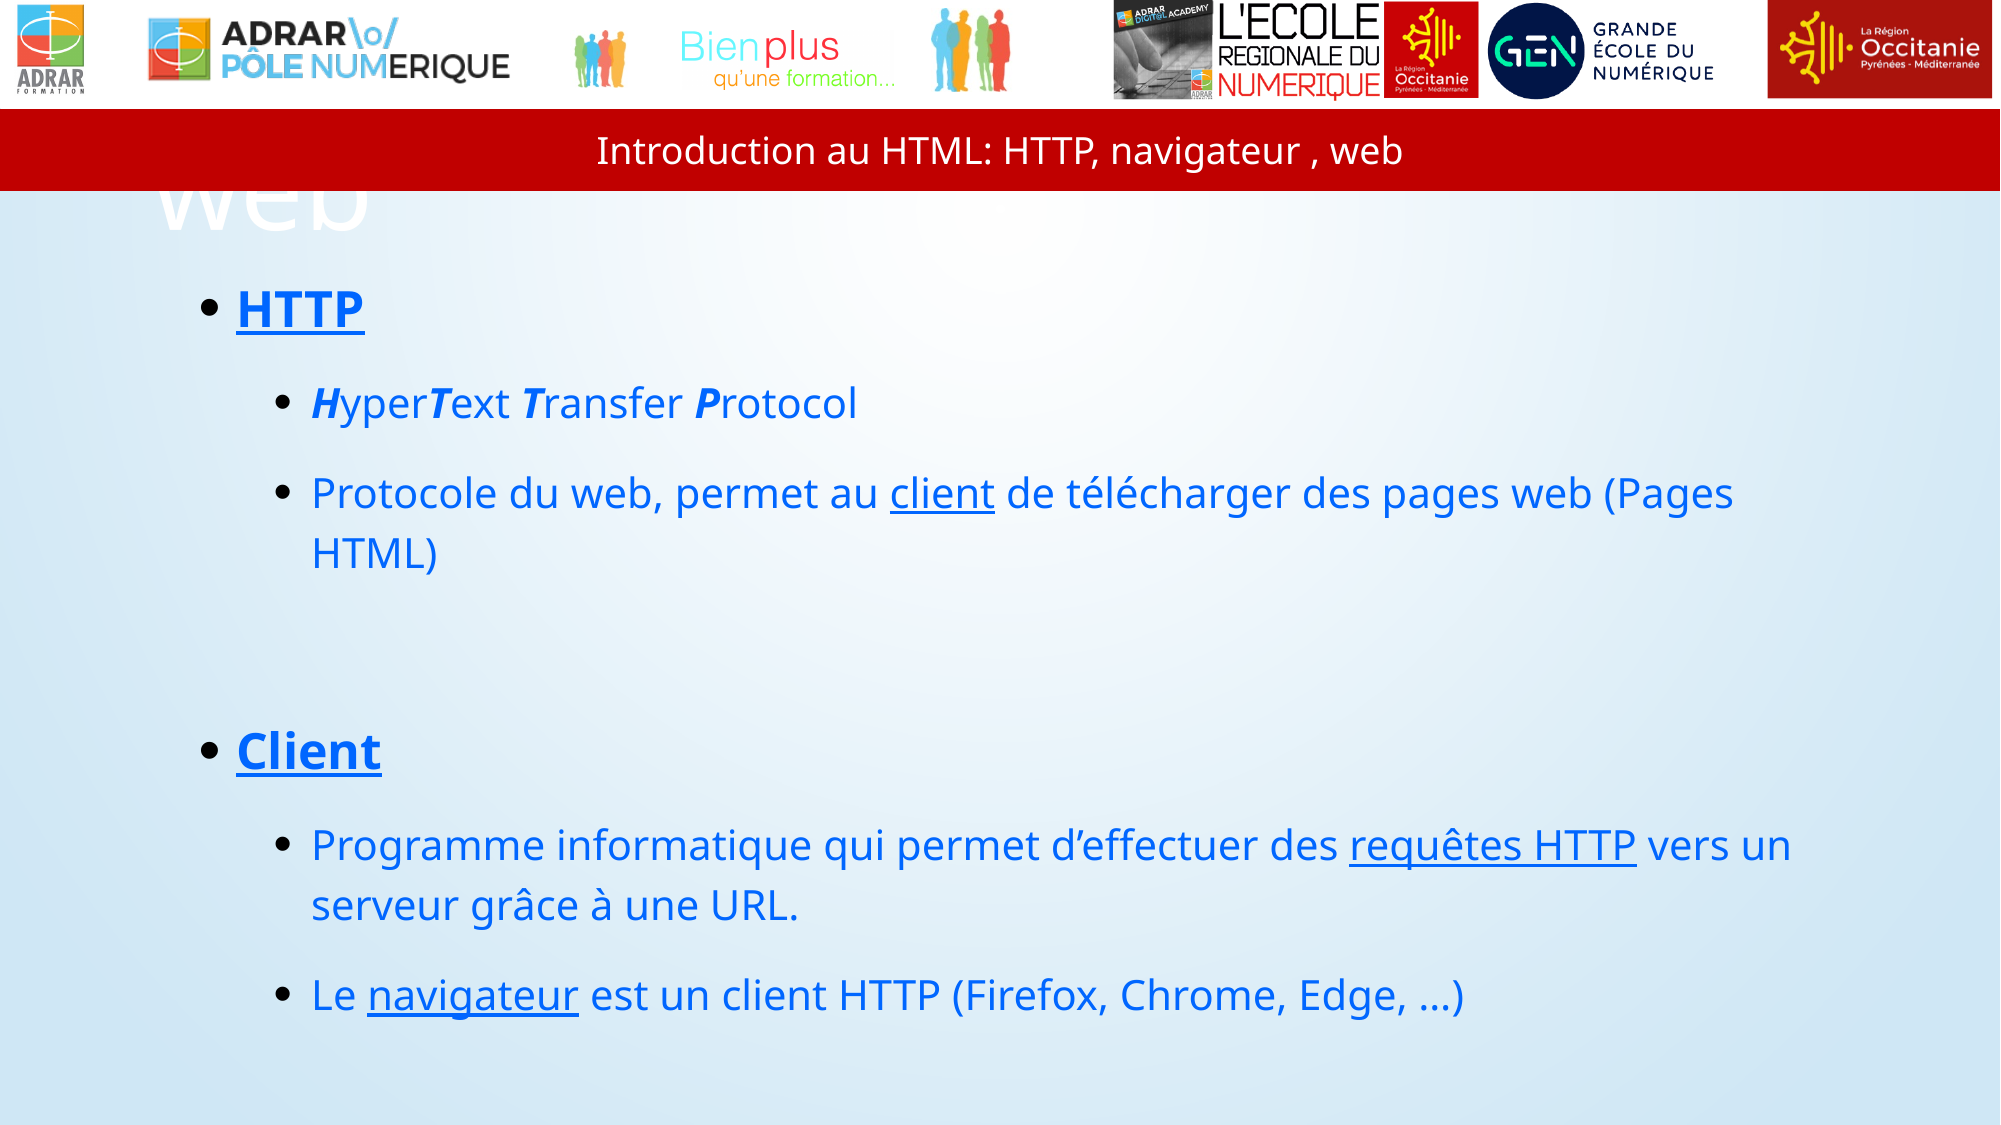

Présentation: HTTP, navigateur, web
Introduction au HTML: HTTP, navigateur , web
# HTTP
HyperText Transfer Protocol
Protocole du web, permet au client de télécharger des pages web (Pages HTML)
Client
Programme informatique qui permet d’effectuer des requêtes HTTP vers un serveur grâce à une URL.
Le navigateur est un client HTTP (Firefox, Chrome, Edge, …)
Serveur
Machine qui écoute les requêtes HTTP (demande de page web) des clients pour répondre à leurs demandes en envoyant des réponses HTTP (page web)